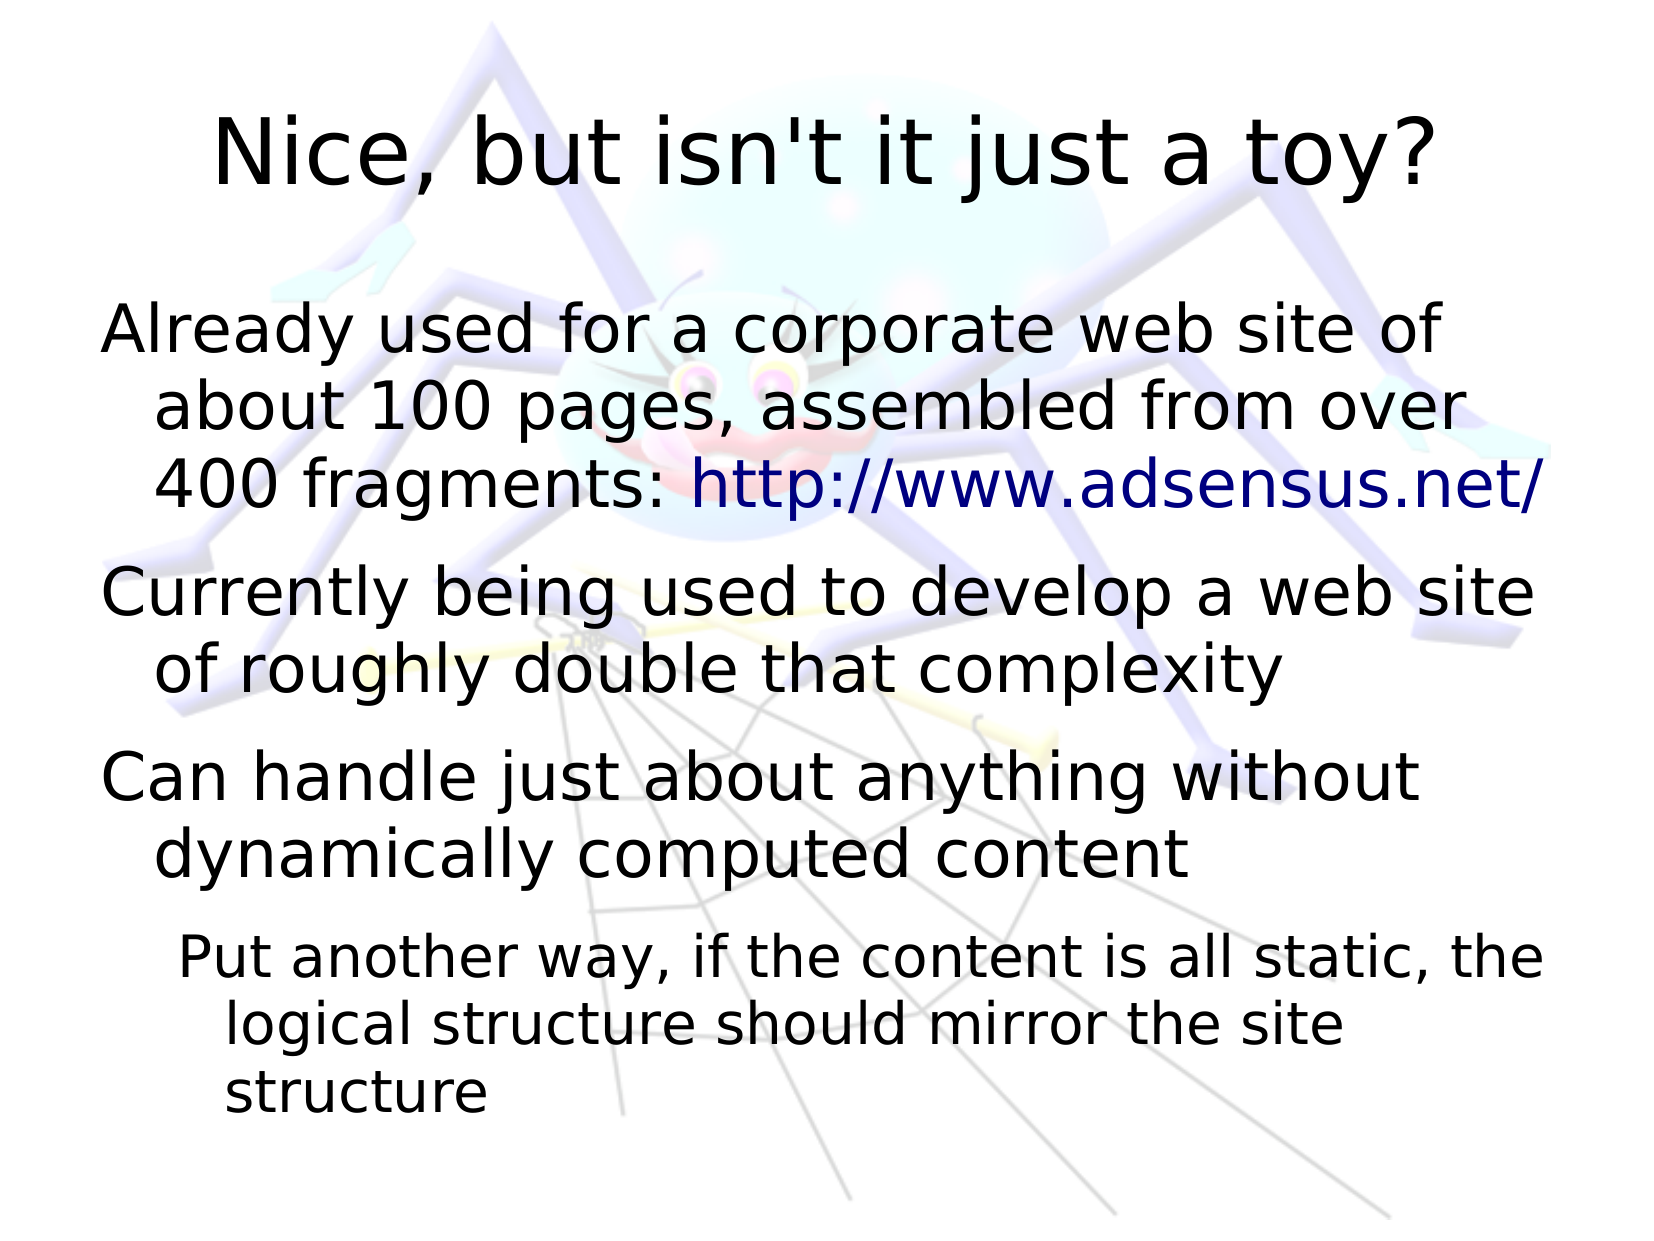

# Nice, but isn't it just a toy?
Already used for a corporate web site of about 100 pages, assembled from over 400 fragments: http://www.adsensus.net/
Currently being used to develop a web site of roughly double that complexity
Can handle just about anything without dynamically computed content
Put another way, if the content is all static, the logical structure should mirror the site structure